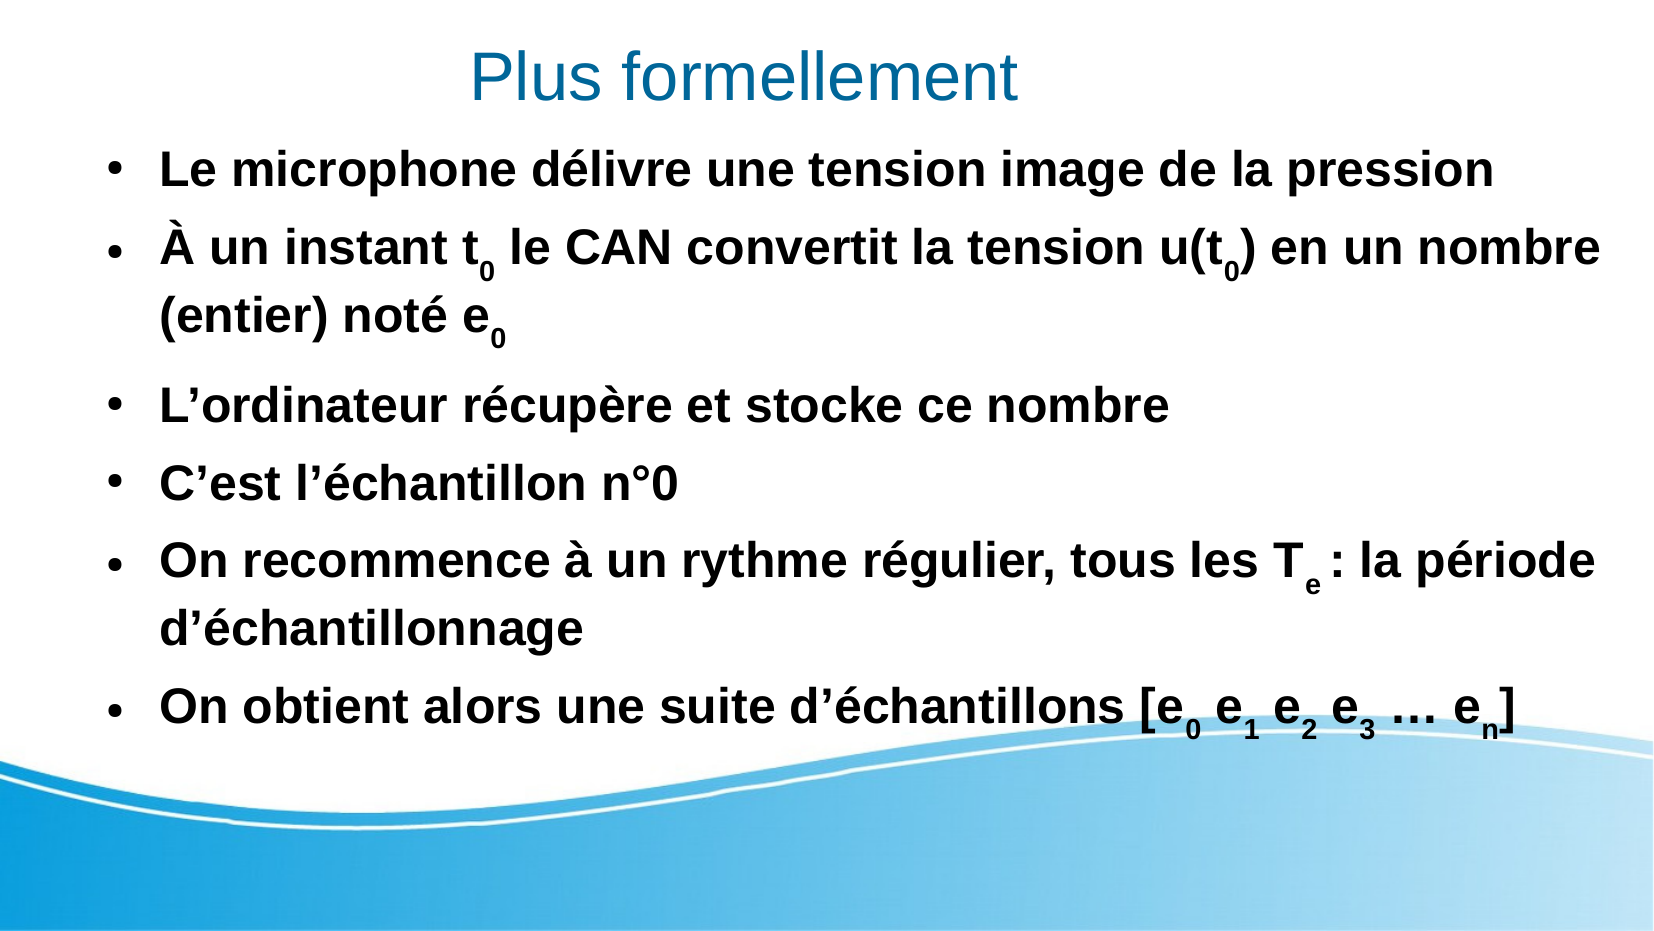

# Plus formellement
Le microphone délivre une tension image de la pression
À un instant t0 le CAN convertit la tension u(t0) en un nombre (entier) noté e0
L’ordinateur récupère et stocke ce nombre
C’est l’échantillon n°0
On recommence à un rythme régulier, tous les Te : la période d’échantillonnage
On obtient alors une suite d’échantillons [e0 e1 e2 e3 … en]